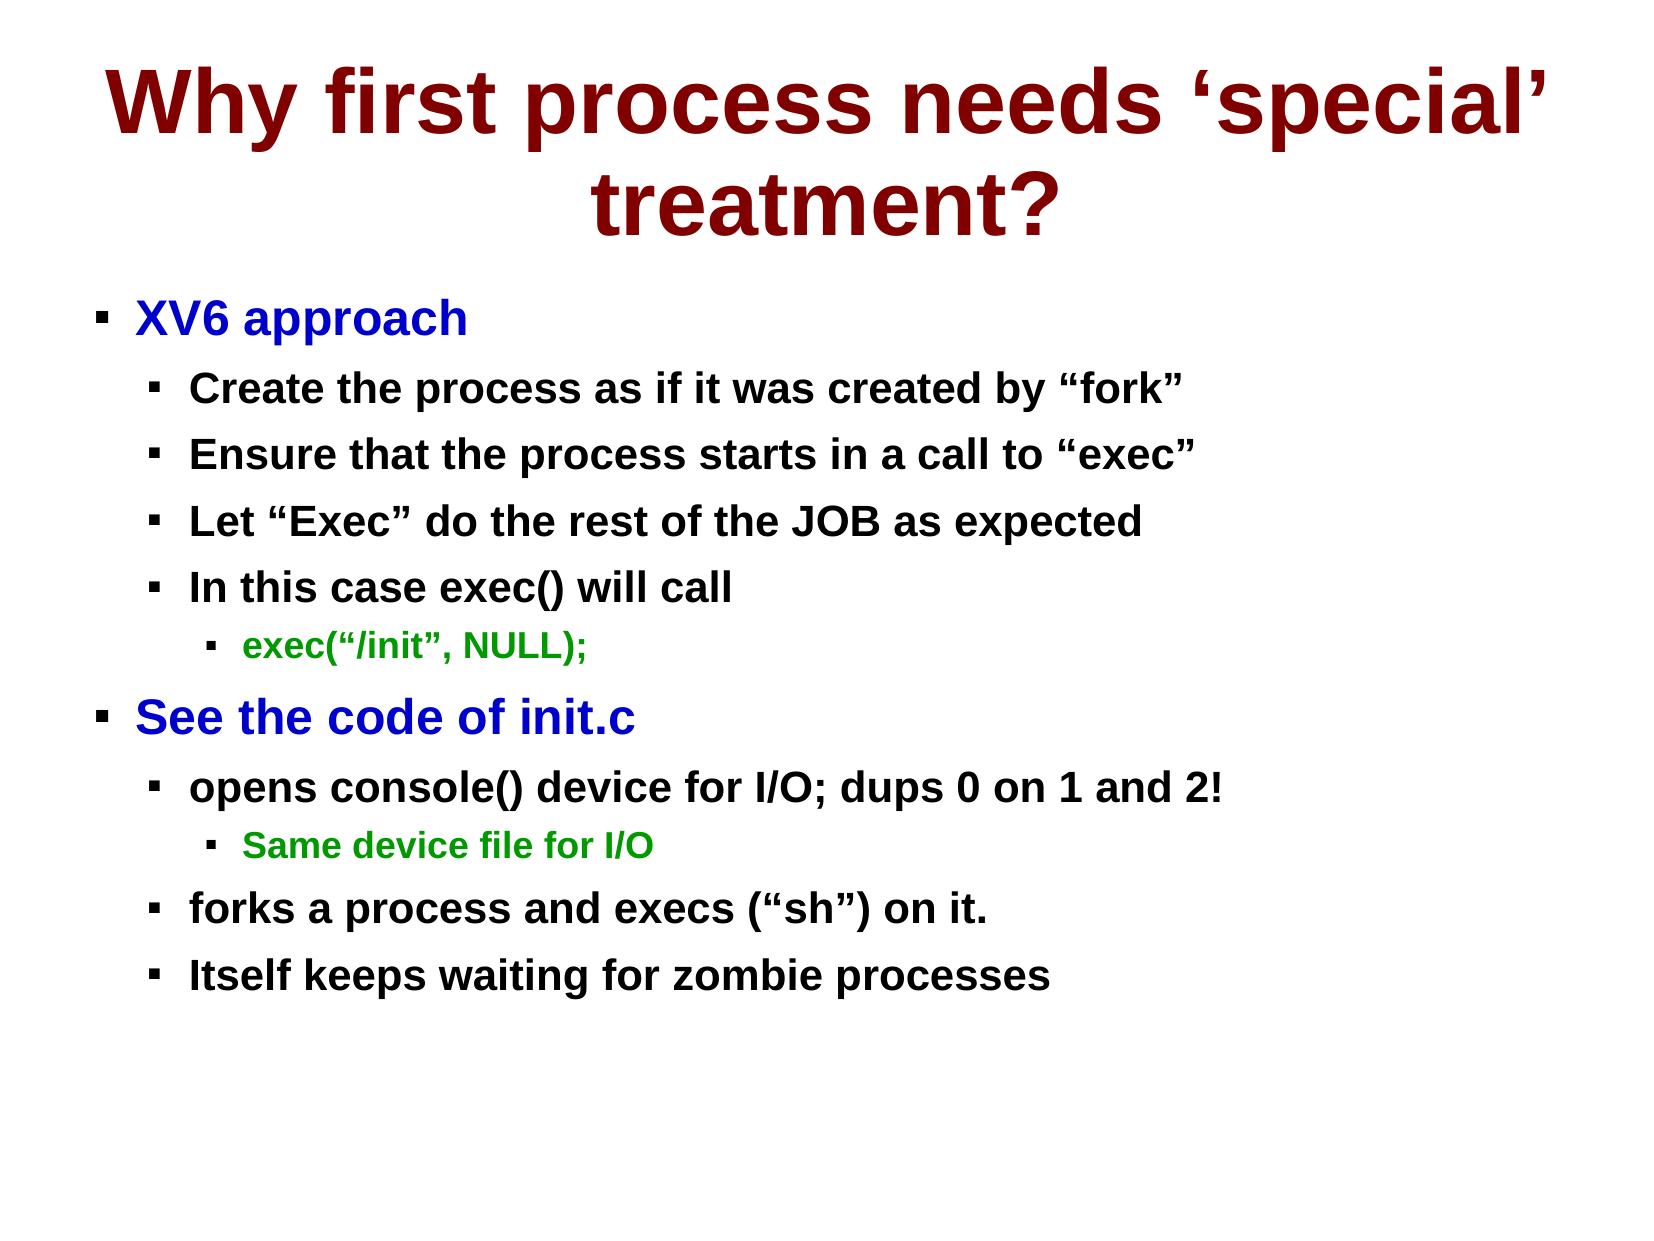

# Why first process needs ‘special’ treatment?
XV6 approach
Create the process as if it was created by “fork”
Ensure that the process starts in a call to “exec”
Let “Exec” do the rest of the JOB as expected
In this case exec() will call
exec(“/init”, NULL);
See the code of init.c
opens console() device for I/O; dups 0 on 1 and 2!
Same device file for I/O
forks a process and execs (“sh”) on it.
Itself keeps waiting for zombie processes